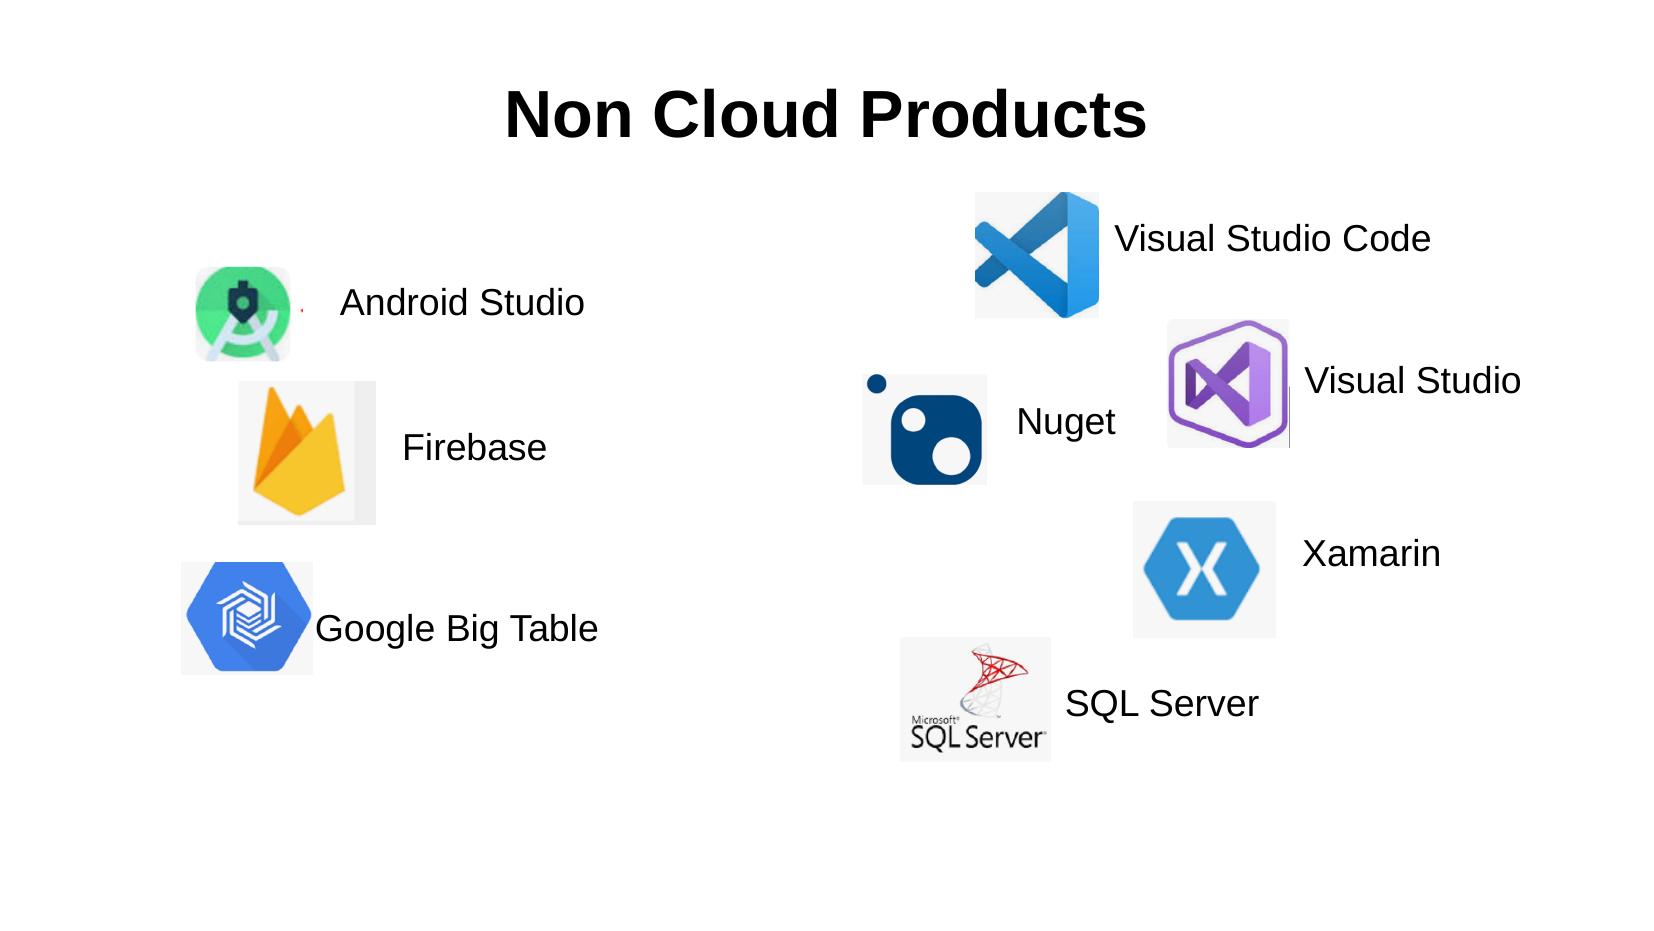

# Non Cloud Products
Visual Studio Code
Android Studio
Visual Studio
Nuget
Firebase
Xamarin
Google Big Table
SQL Server